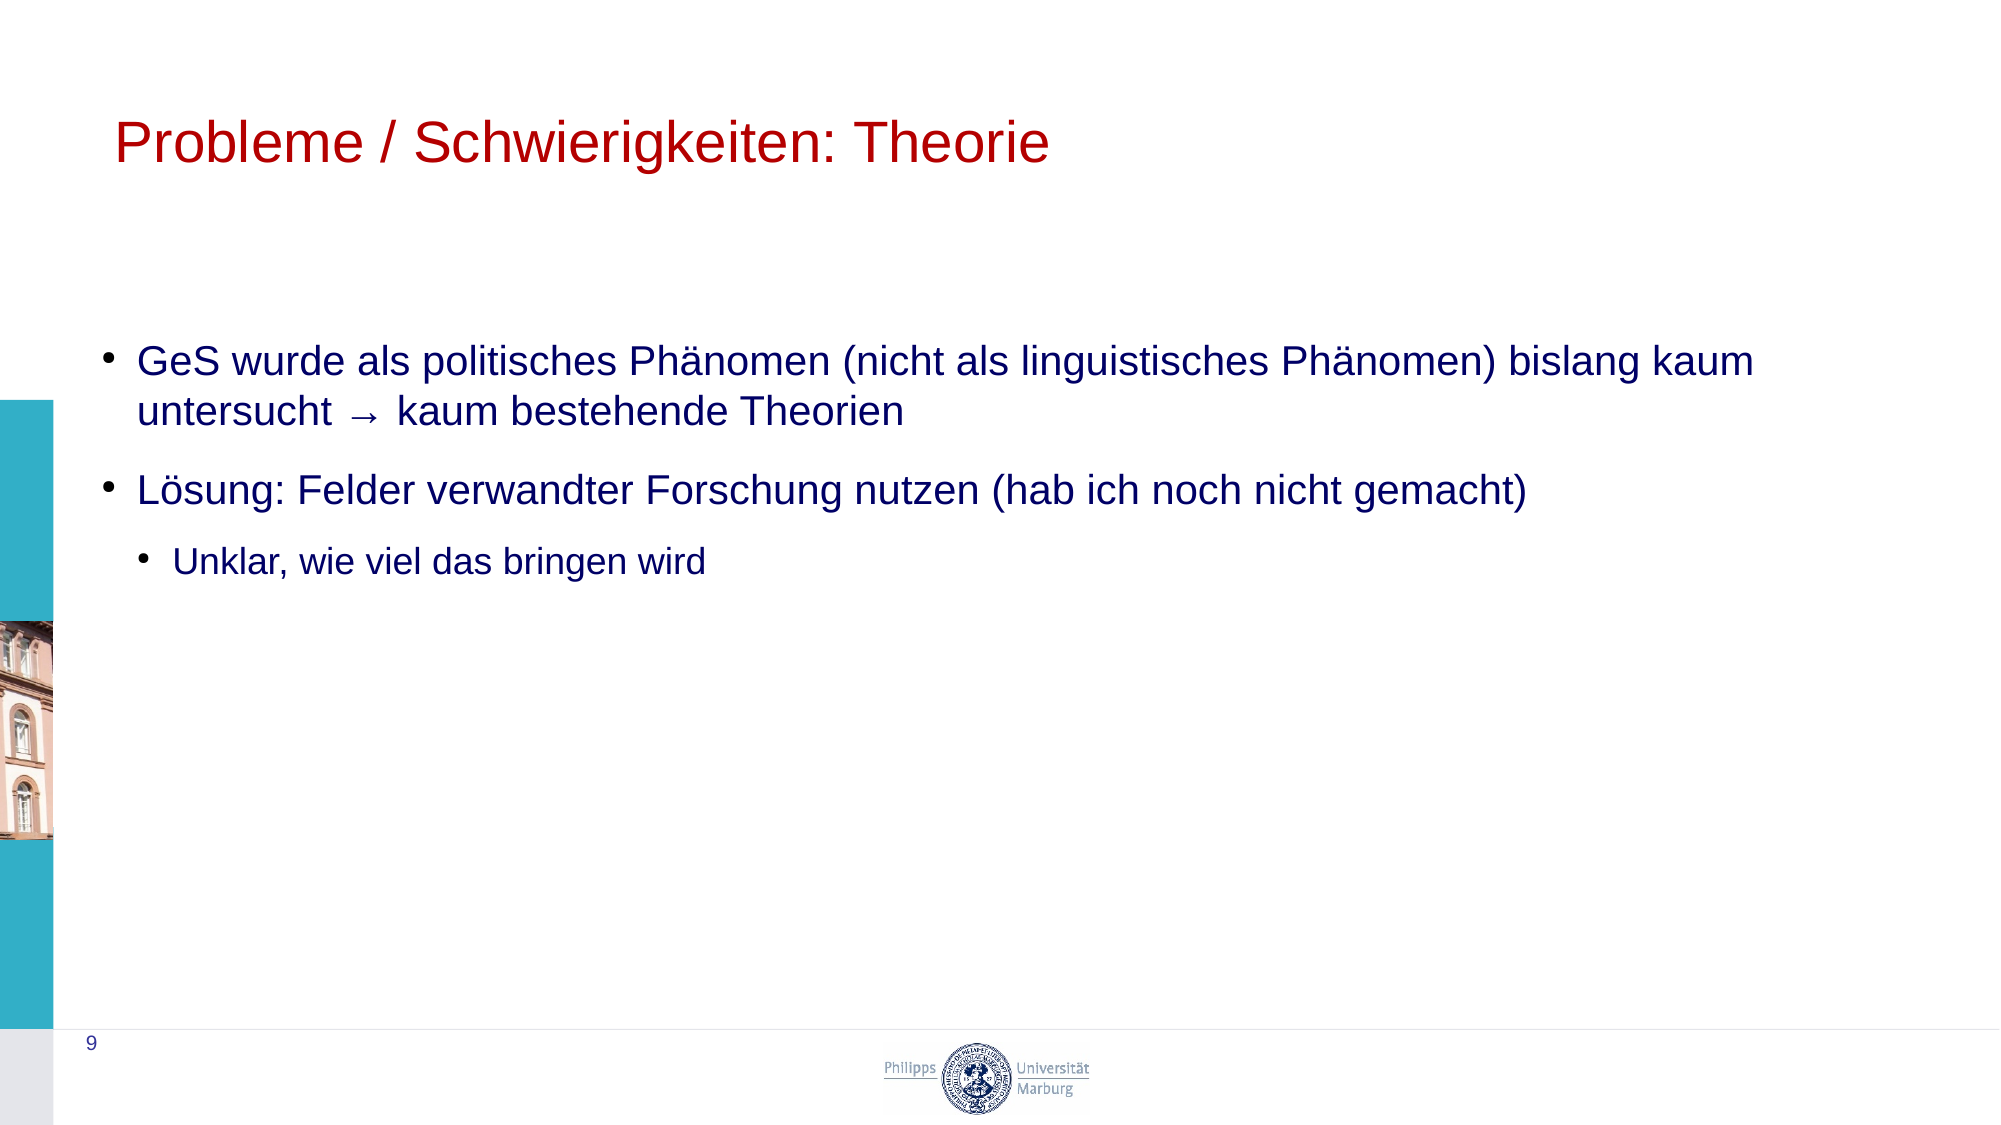

# Probleme / Schwierigkeiten: Theorie
GeS wurde als politisches Phänomen (nicht als linguistisches Phänomen) bislang kaum untersucht → kaum bestehende Theorien
Lösung: Felder verwandter Forschung nutzen (hab ich noch nicht gemacht)
Unklar, wie viel das bringen wird